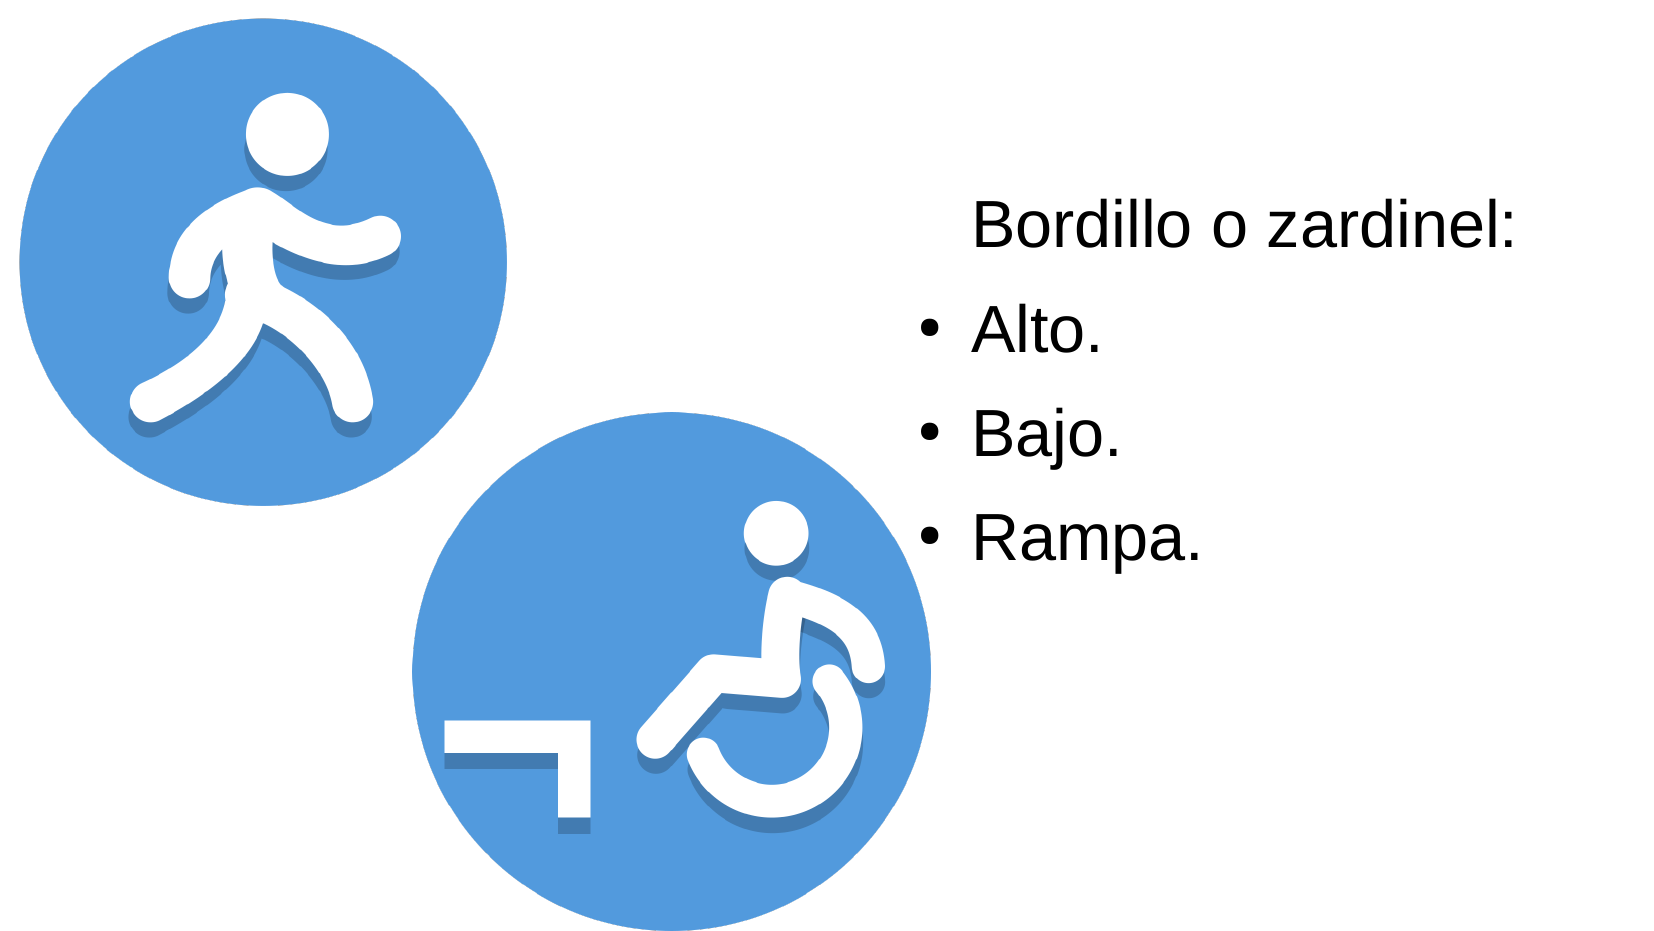

# Bordillo o zardinel:
Alto.
Bajo.
Rampa.